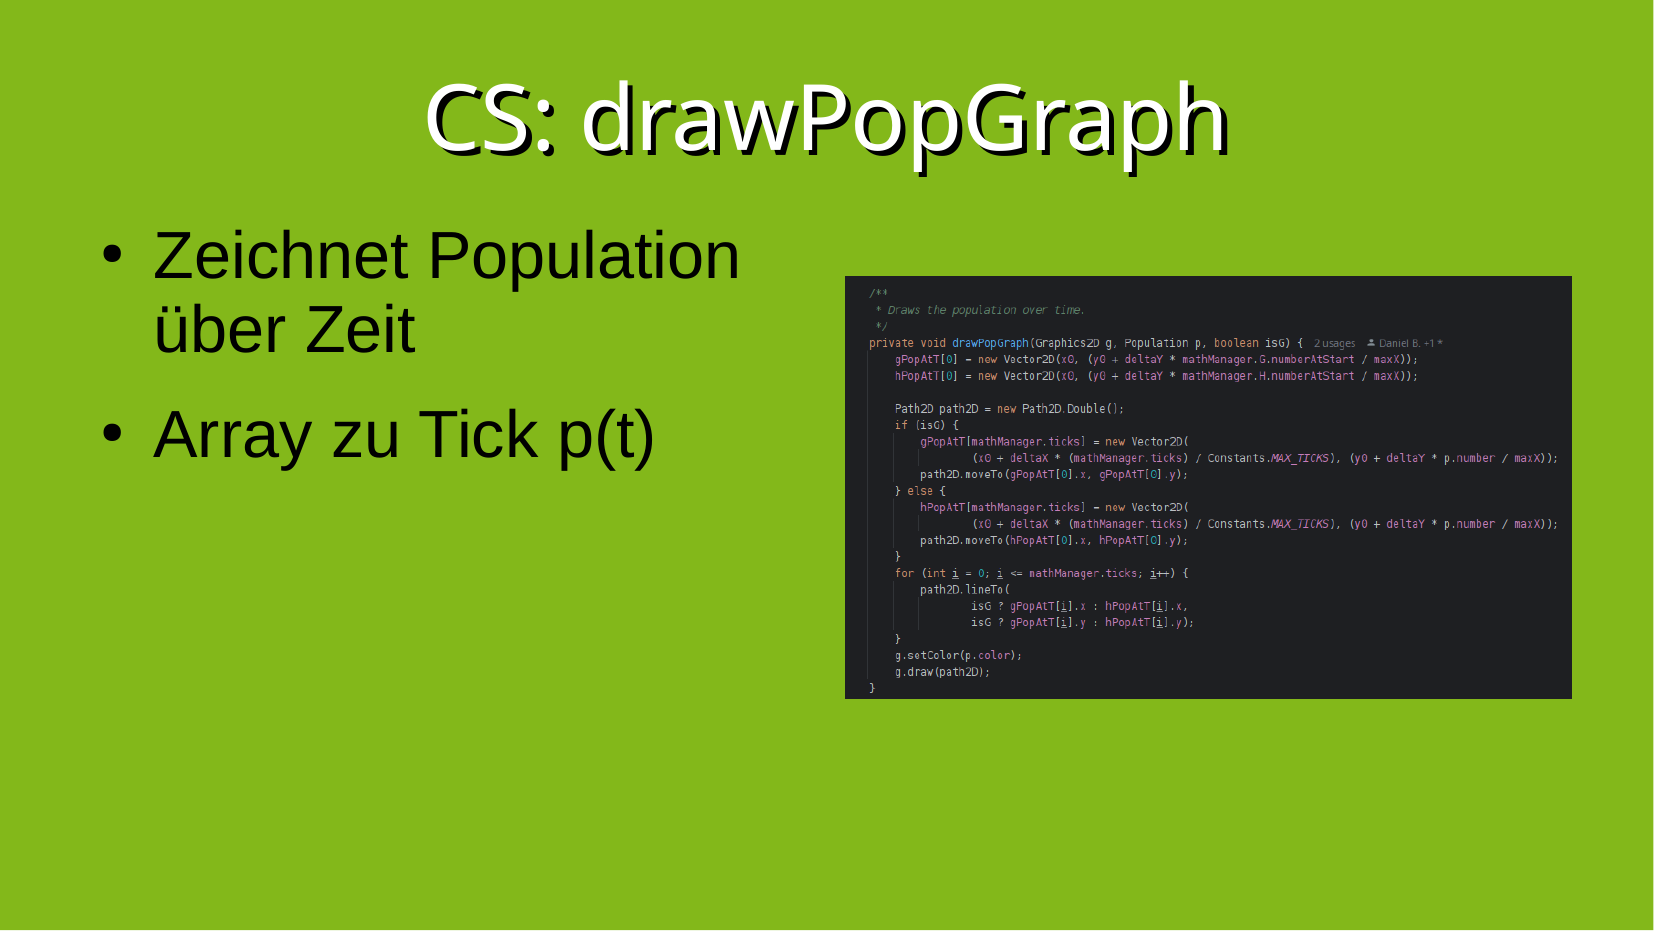

# CS: drawPopGraph
Zeichnet Population über Zeit
Array zu Tick p(t)